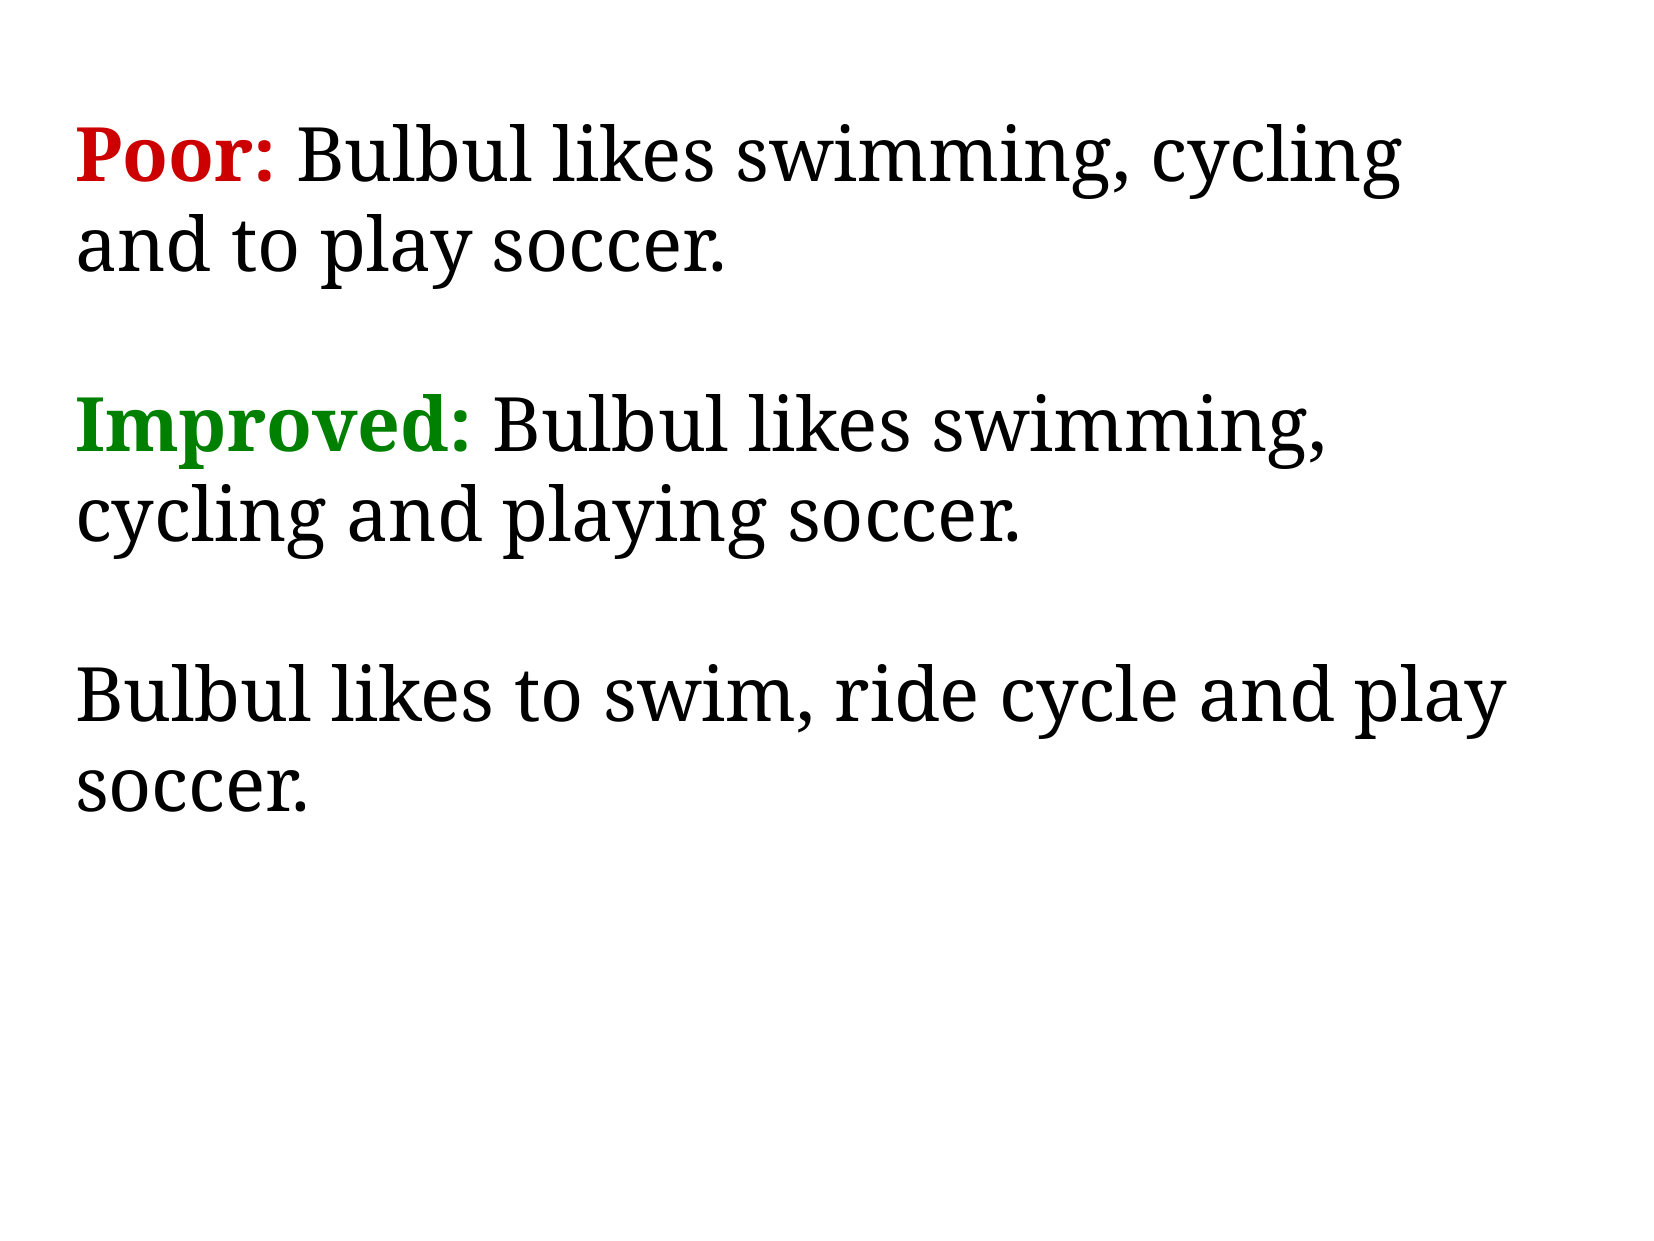

Poor: Bulbul likes swimming, cycling and to play soccer.
Improved: Bulbul likes swimming, cycling and playing soccer.
Bulbul likes to swim, ride cycle and play soccer.